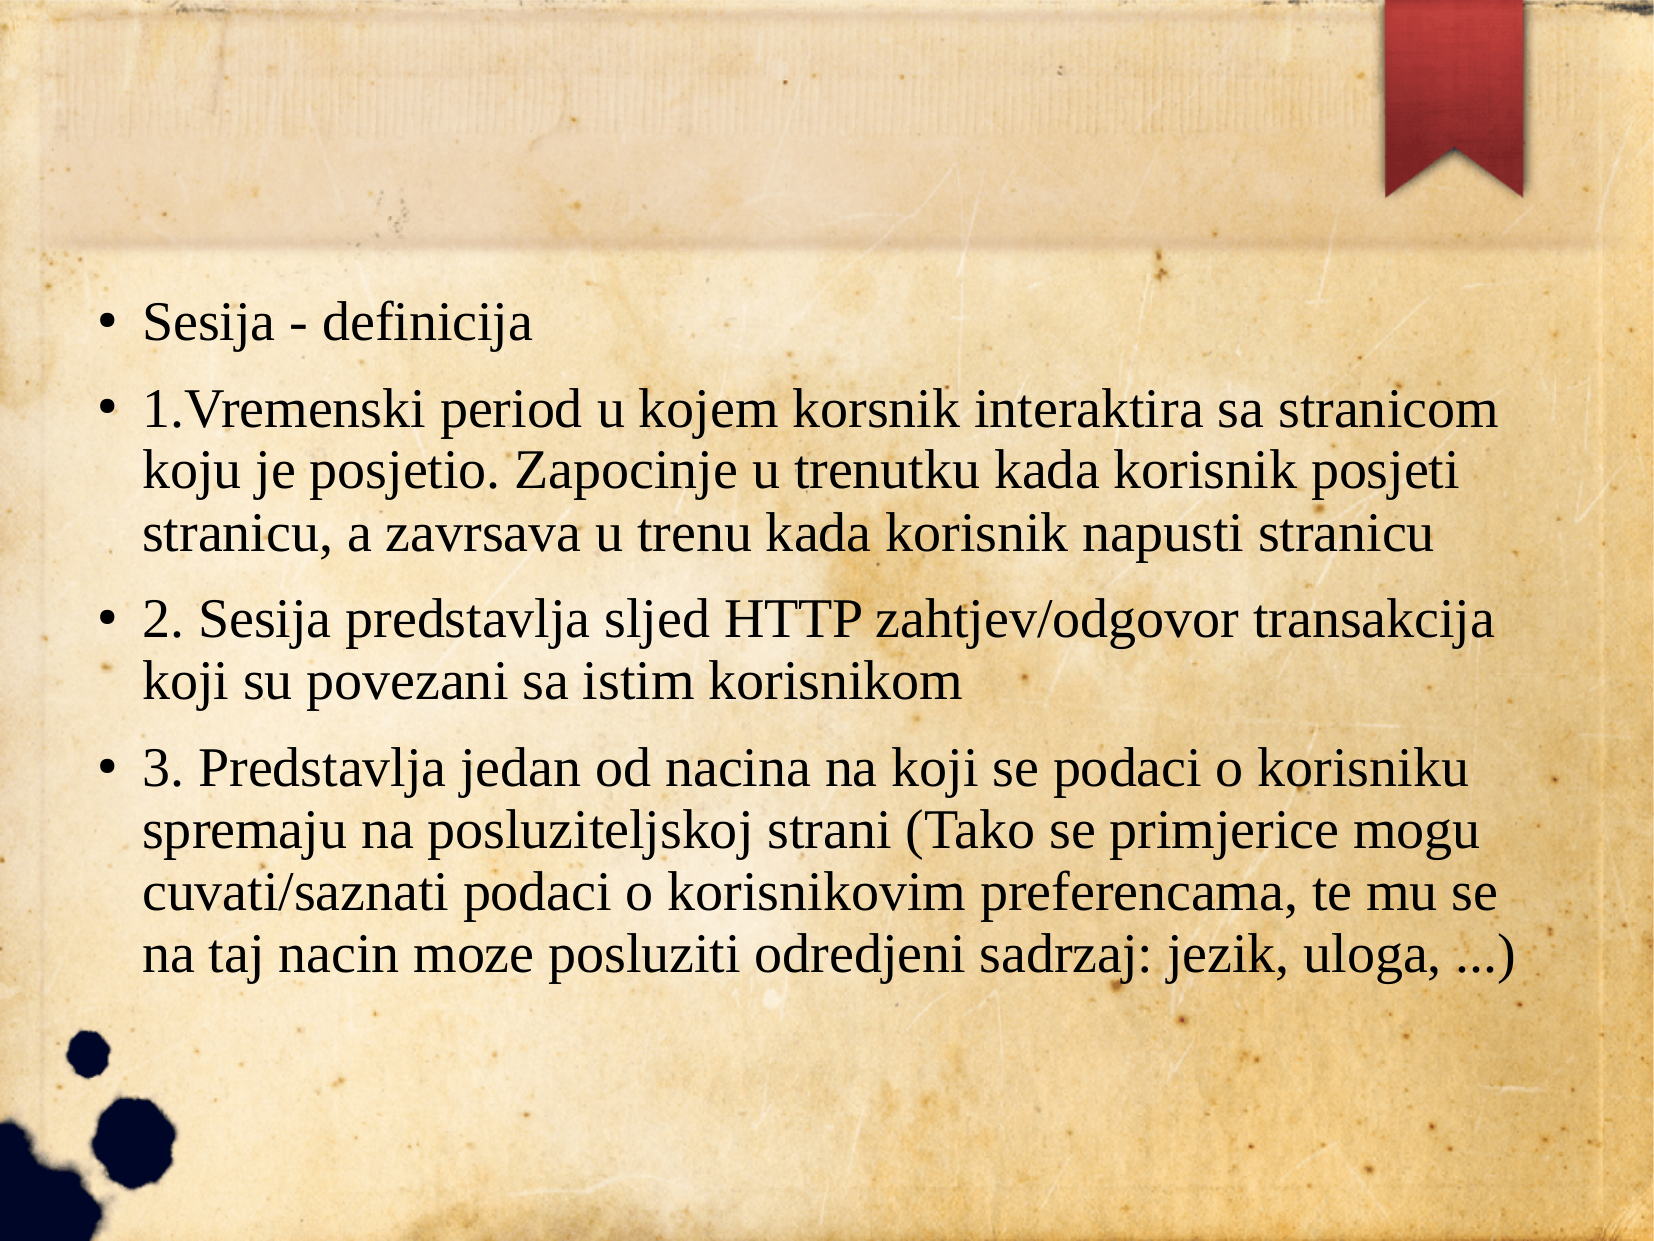

#
Sesija - definicija
1.Vremenski period u kojem korsnik interaktira sa stranicom koju je posjetio. Zapocinje u trenutku kada korisnik posjeti stranicu, a zavrsava u trenu kada korisnik napusti stranicu
2. Sesija predstavlja sljed HTTP zahtjev/odgovor transakcija koji su povezani sa istim korisnikom
3. Predstavlja jedan od nacina na koji se podaci o korisniku spremaju na posluziteljskoj strani (Tako se primjerice mogu cuvati/saznati podaci o korisnikovim preferencama, te mu se na taj nacin moze posluziti odredjeni sadrzaj: jezik, uloga, ...)